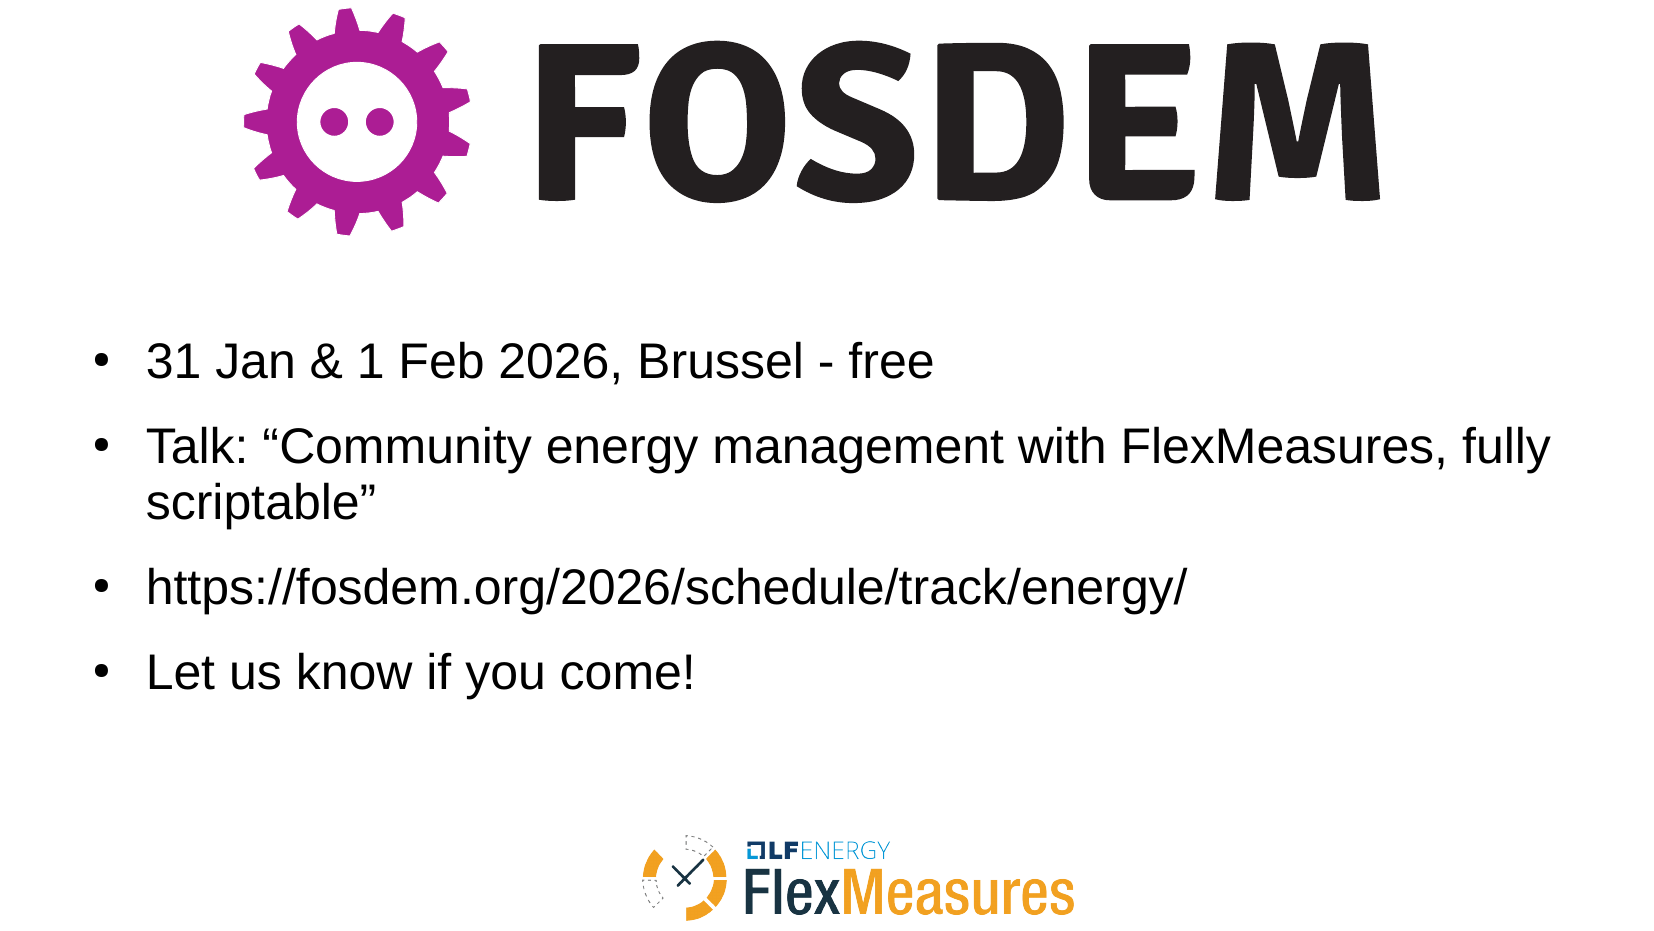

# 31 Jan & 1 Feb 2026, Brussel - free
Talk: “Community energy management with FlexMeasures, fully scriptable”
https://fosdem.org/2026/schedule/track/energy/
Let us know if you come!